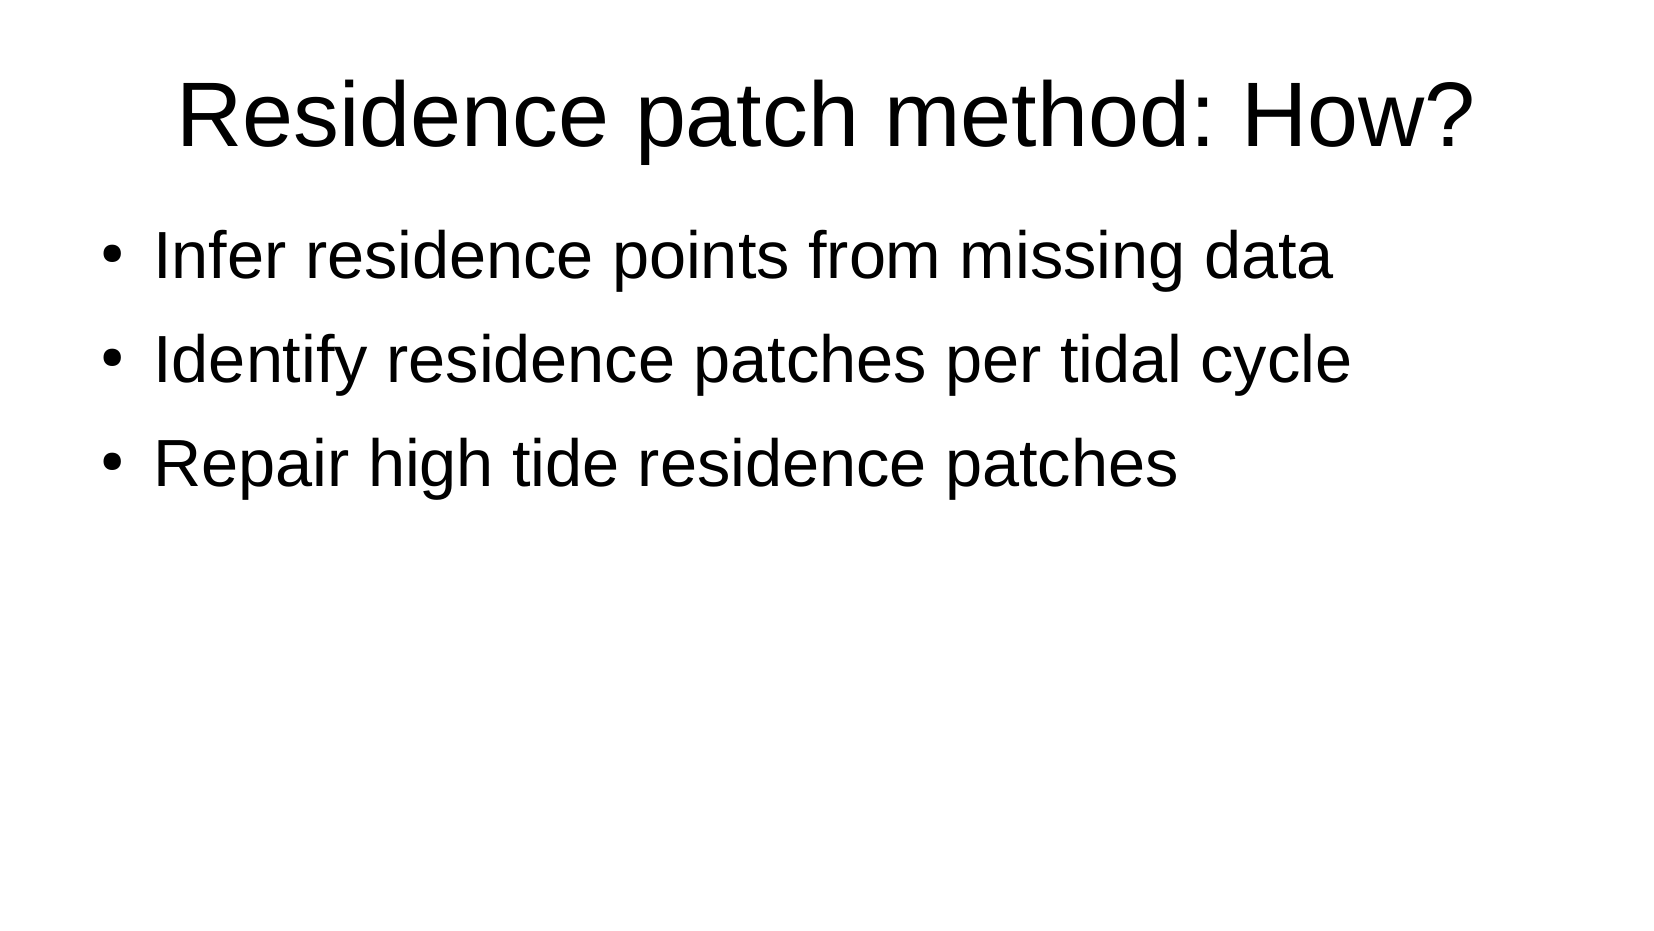

# Residence patch method: How?
Infer residence points from missing data
Identify residence patches per tidal cycle
Repair high tide residence patches